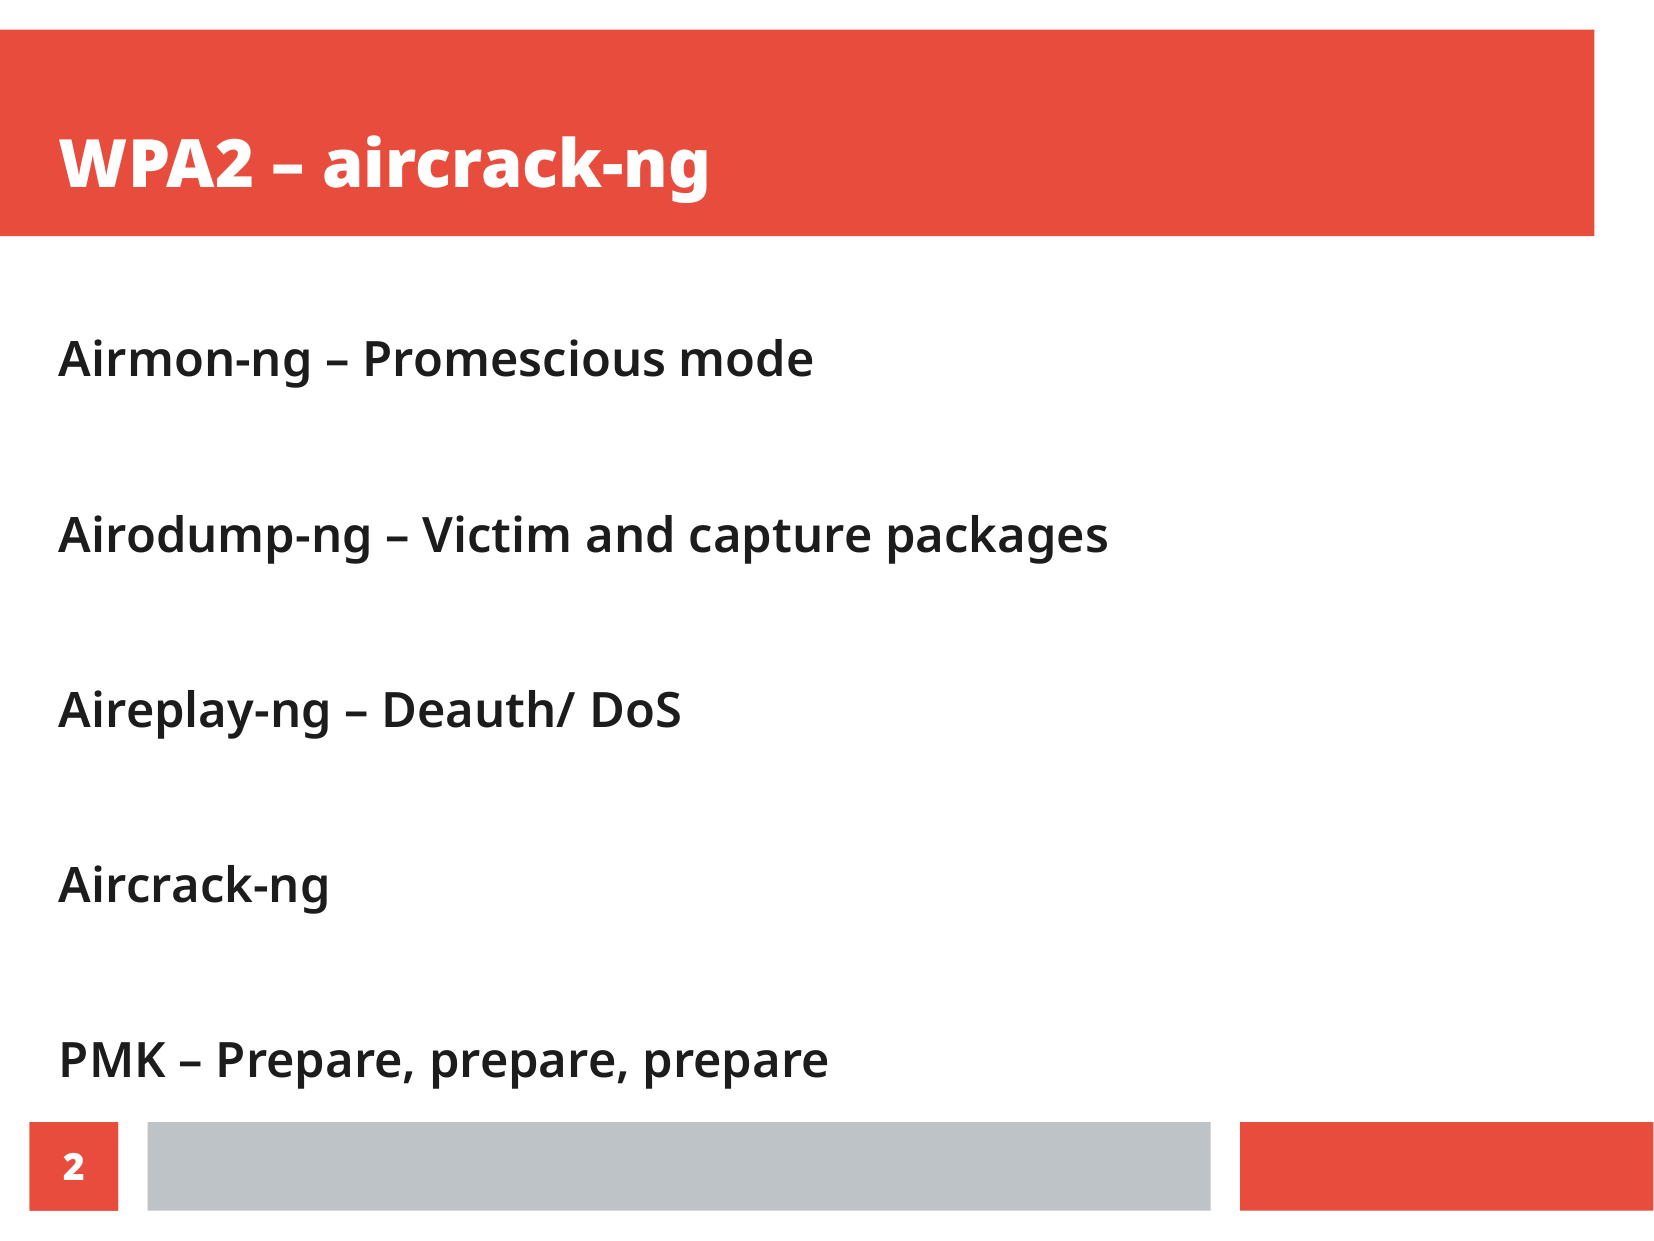

# WPA2 – aircrack-ng
Airmon-ng – Promescious mode
Airodump-ng – Victim and capture packages
Aireplay-ng – Deauth/ DoS
Aircrack-ng
PMK – Prepare, prepare, prepare
2